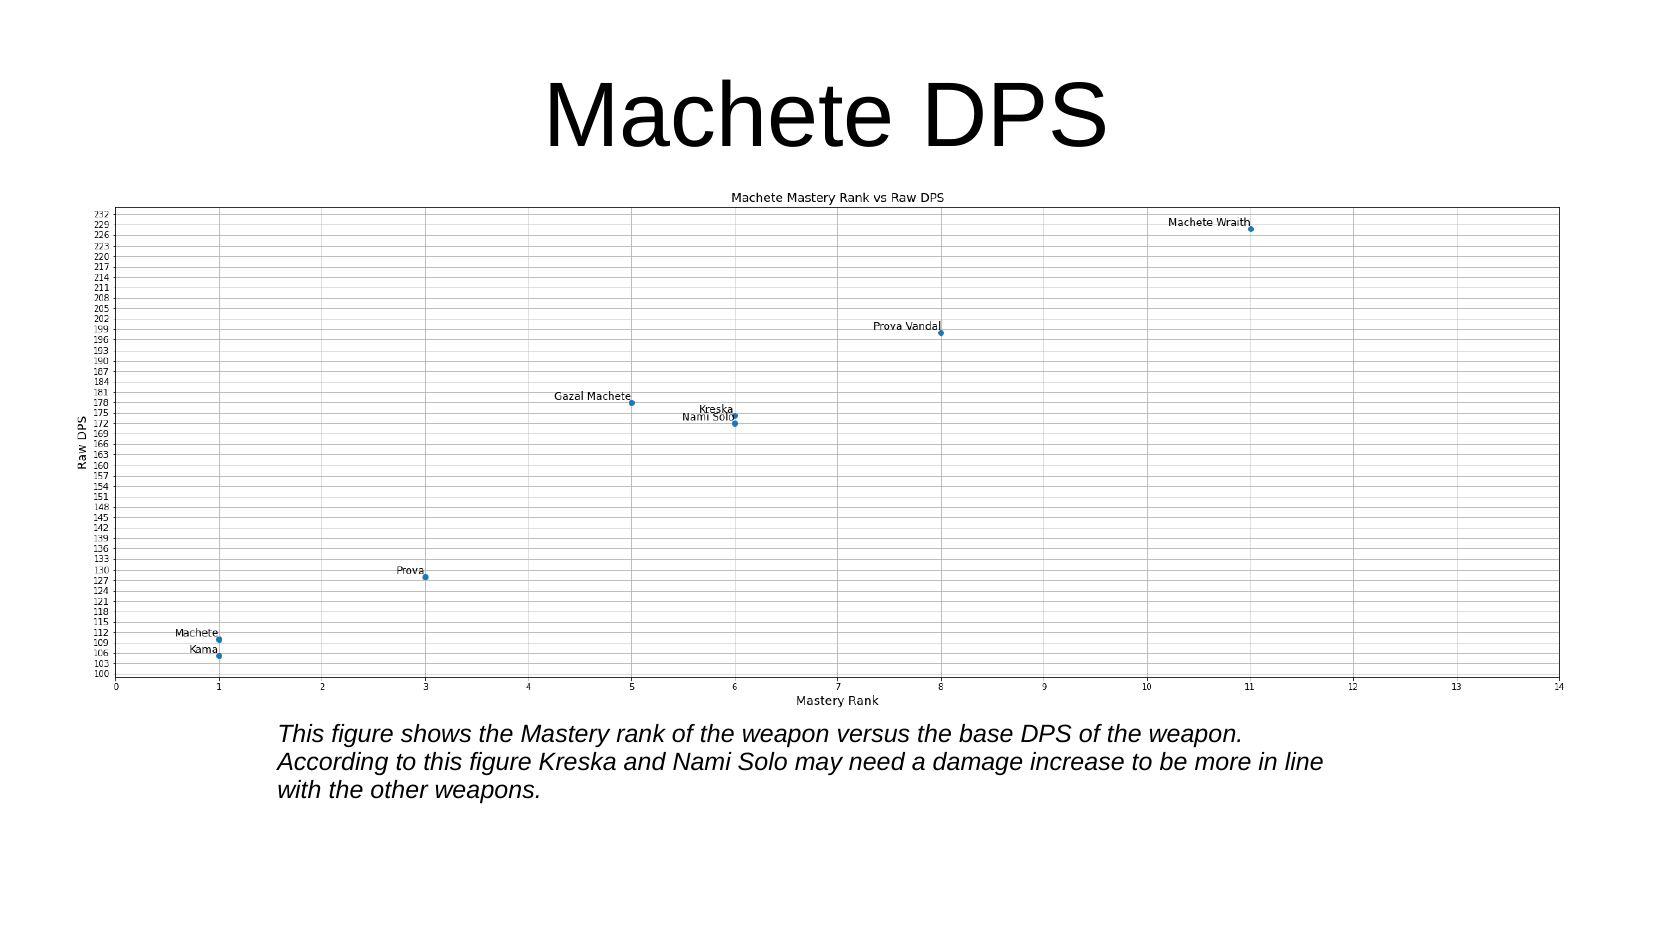

# Machete DPS
This figure shows the Mastery rank of the weapon versus the base DPS of the weapon. According to this figure Kreska and Nami Solo may need a damage increase to be more in line with the other weapons.